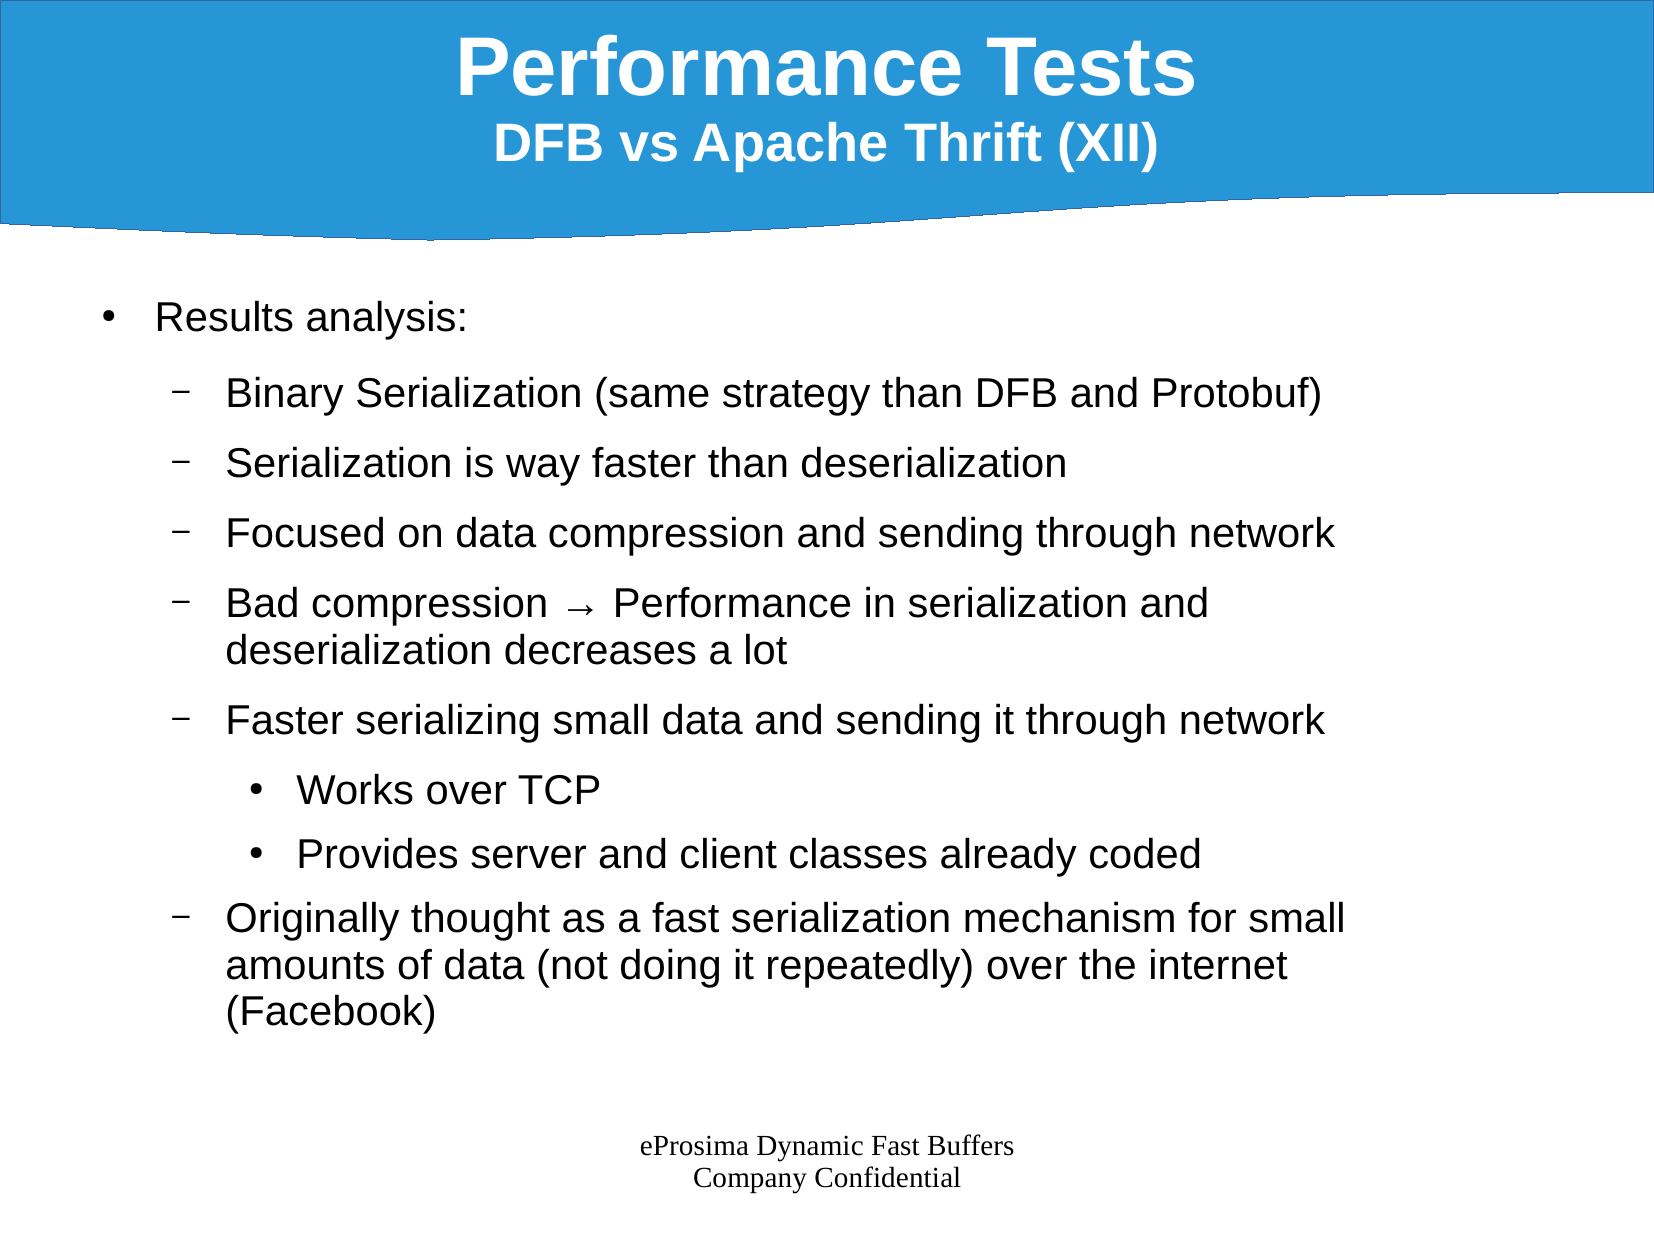

Performance Tests
DFB vs Apache Thrift (XII)
# Results analysis:
Binary Serialization (same strategy than DFB and Protobuf)
Serialization is way faster than deserialization
Focused on data compression and sending through network
Bad compression → Performance in serialization and 	deserialization decreases a lot
Faster serializing small data and sending it through network
Works over TCP
Provides server and client classes already coded
Originally thought as a fast serialization mechanism for small amounts of data (not doing it repeatedly) over the internet (Facebook)
eProsima Dynamic Fast Buffers